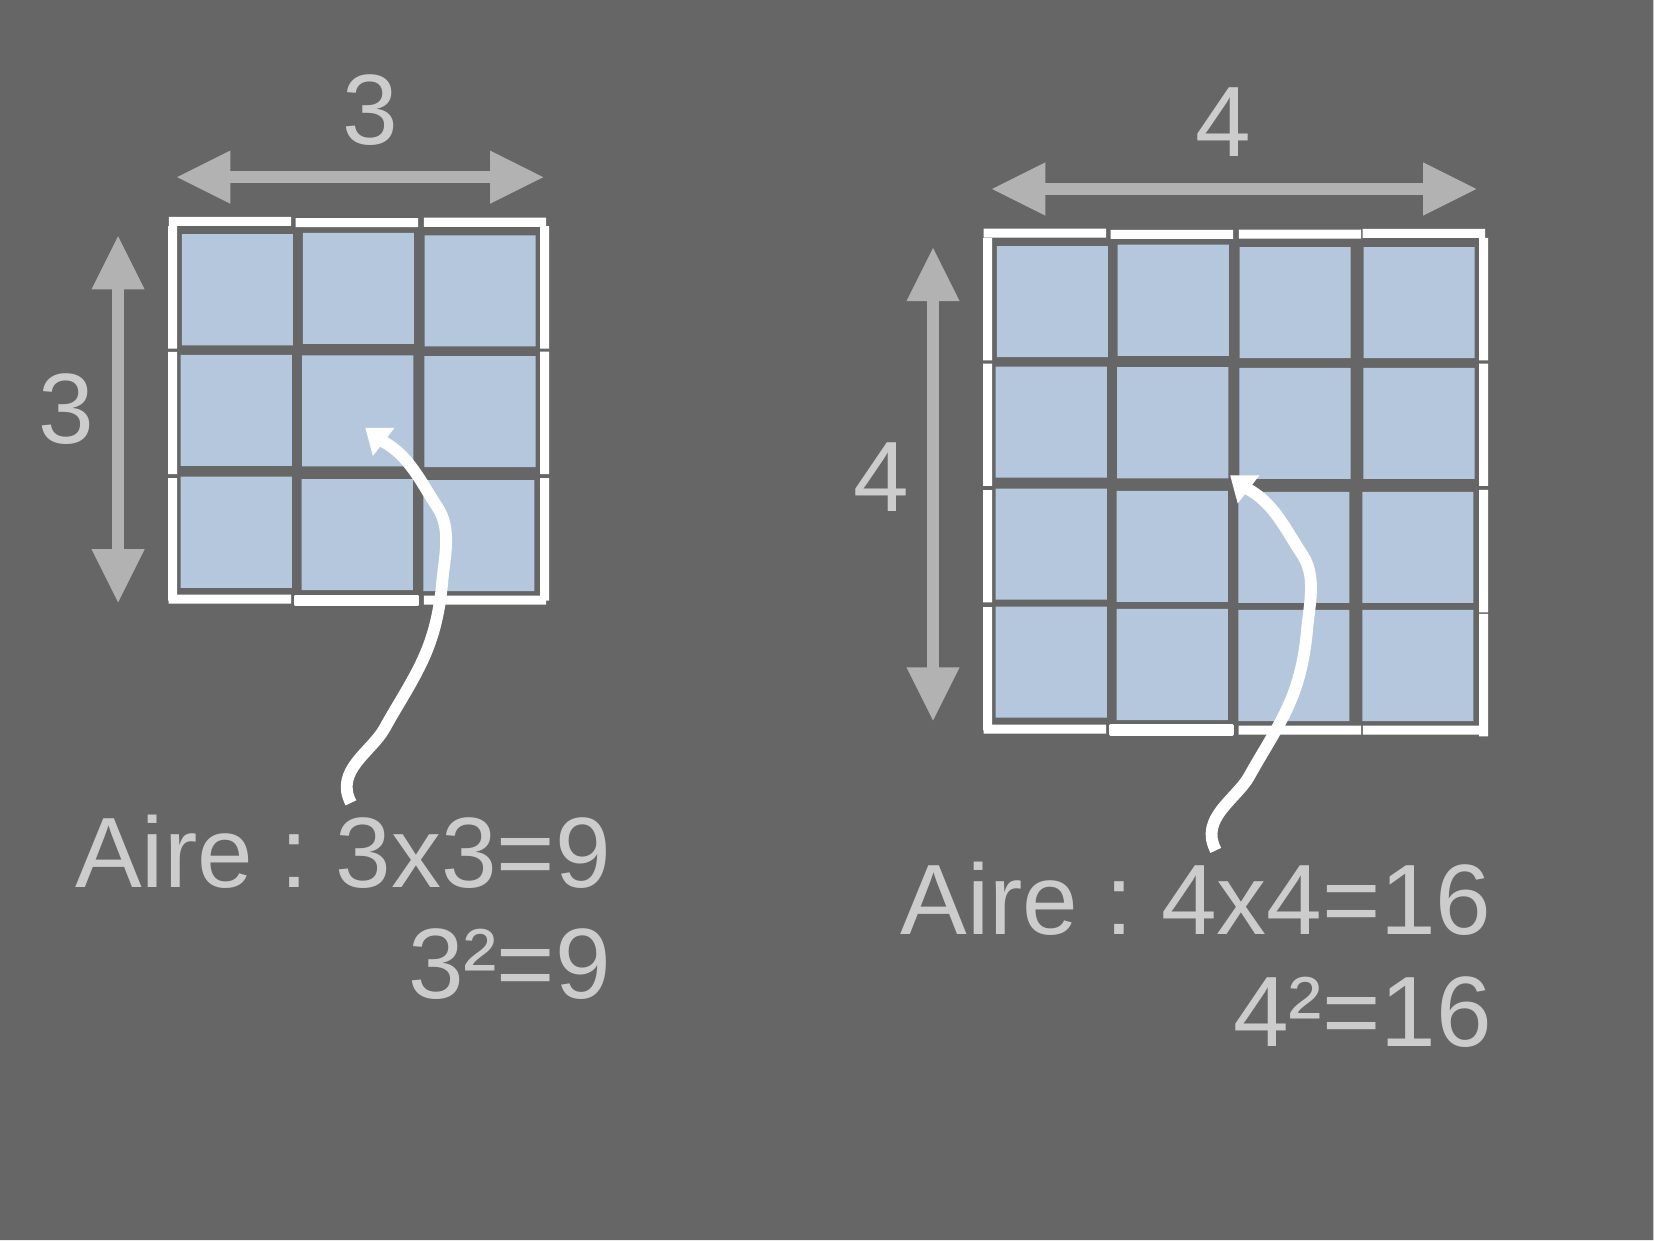

3
4
3
4
Aire : 3x3=9
 3²=9
Aire : 4x4=16
 4²=16